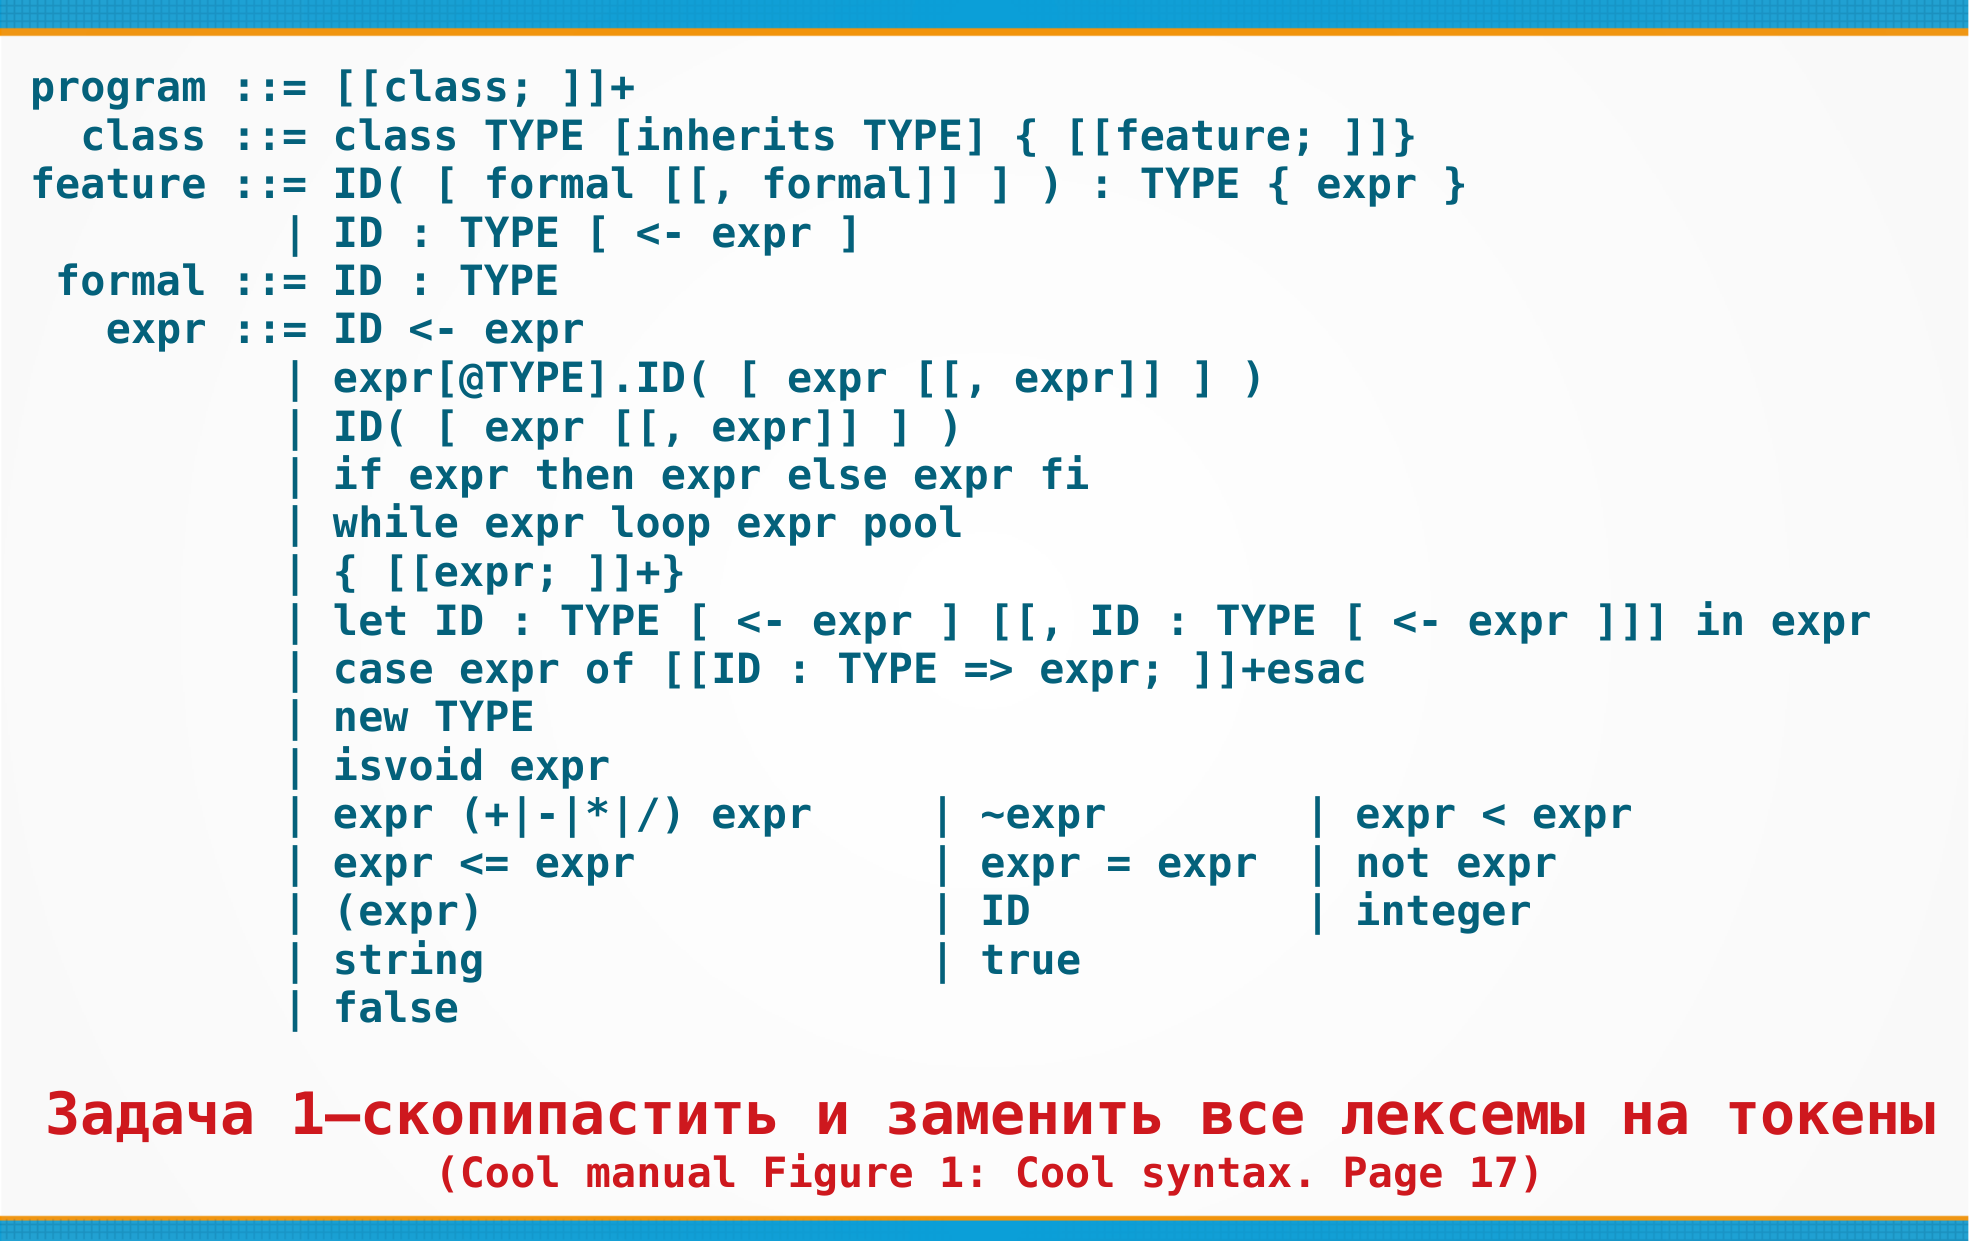

# program ::= [[class; ]]+
 class ::= class TYPE [inherits TYPE] { [[feature; ]]}
feature ::= ID( [ formal [[, formal]] ] ) : TYPE { expr }
 | ID : TYPE [ <- expr ]
 formal ::= ID : TYPE
 expr ::= ID <- expr
 | expr[@TYPE].ID( [ expr [[, expr]] ] )
 | ID( [ expr [[, expr]] ] )
 | if expr then expr else expr fi
 | while expr loop expr pool
 | { [[expr; ]]+}
 | let ID : TYPE [ <- expr ] [[, ID : TYPE [ <- expr ]]] in expr
 | case expr of [[ID : TYPE => expr; ]]+esac
 | new TYPE
 | isvoid expr
 | expr (+|-|*|/) expr		| ~expr			| expr < expr
 | expr <= expr				| expr = expr	| not expr
 | (expr)						| ID				| integer
 | string						| true
 | false
Задача 1–скопипастить и заменить все лексемы на токены
(Cool manual Figure 1: Cool syntax. Page 17)